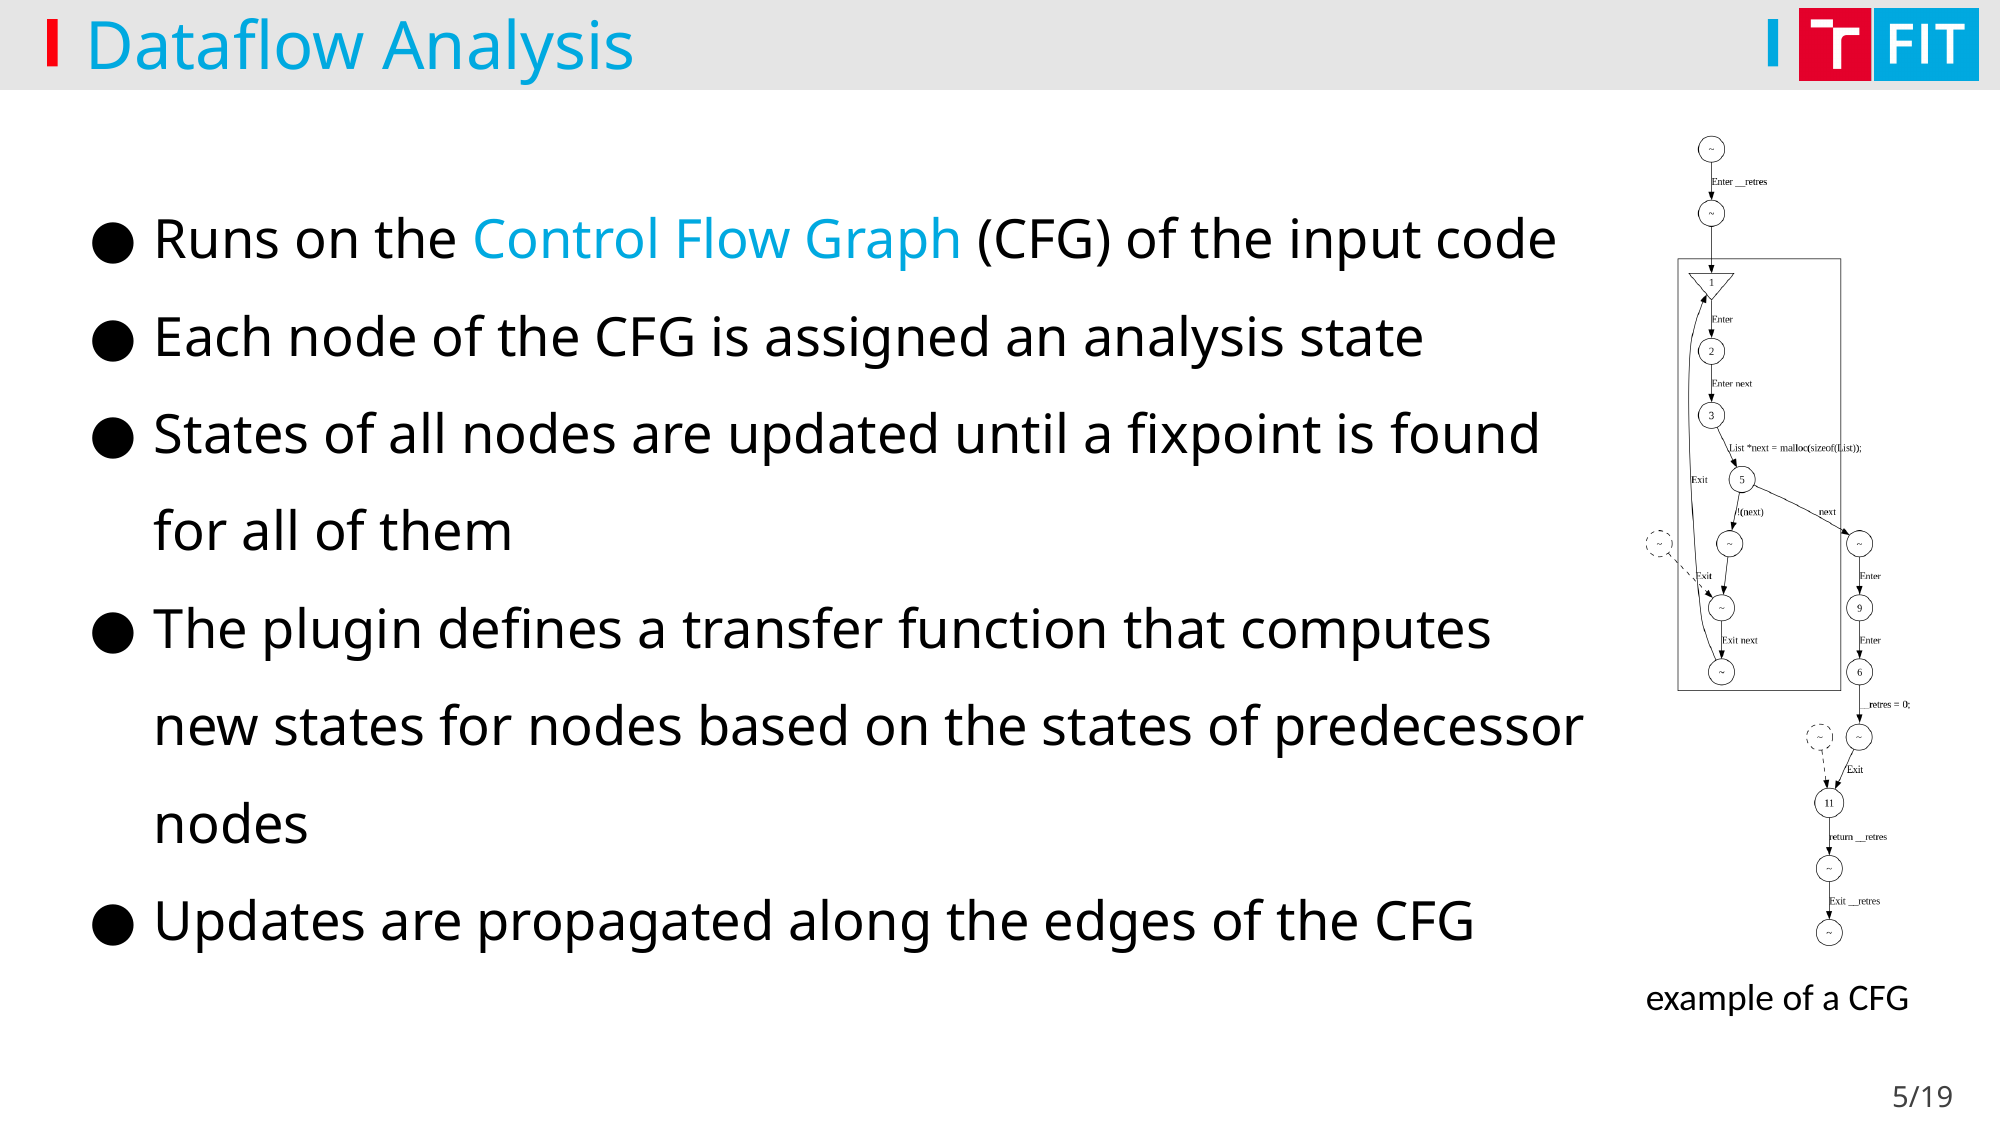

# Dataflow Analysis
Runs on the Control Flow Graph (CFG) of the input code
Each node of the CFG is assigned an analysis state
States of all nodes are updated until a fixpoint is found for all of them
The plugin defines a transfer function that computes new states for nodes based on the states of predecessor nodes
Updates are propagated along the edges of the CFG
example of a CFG